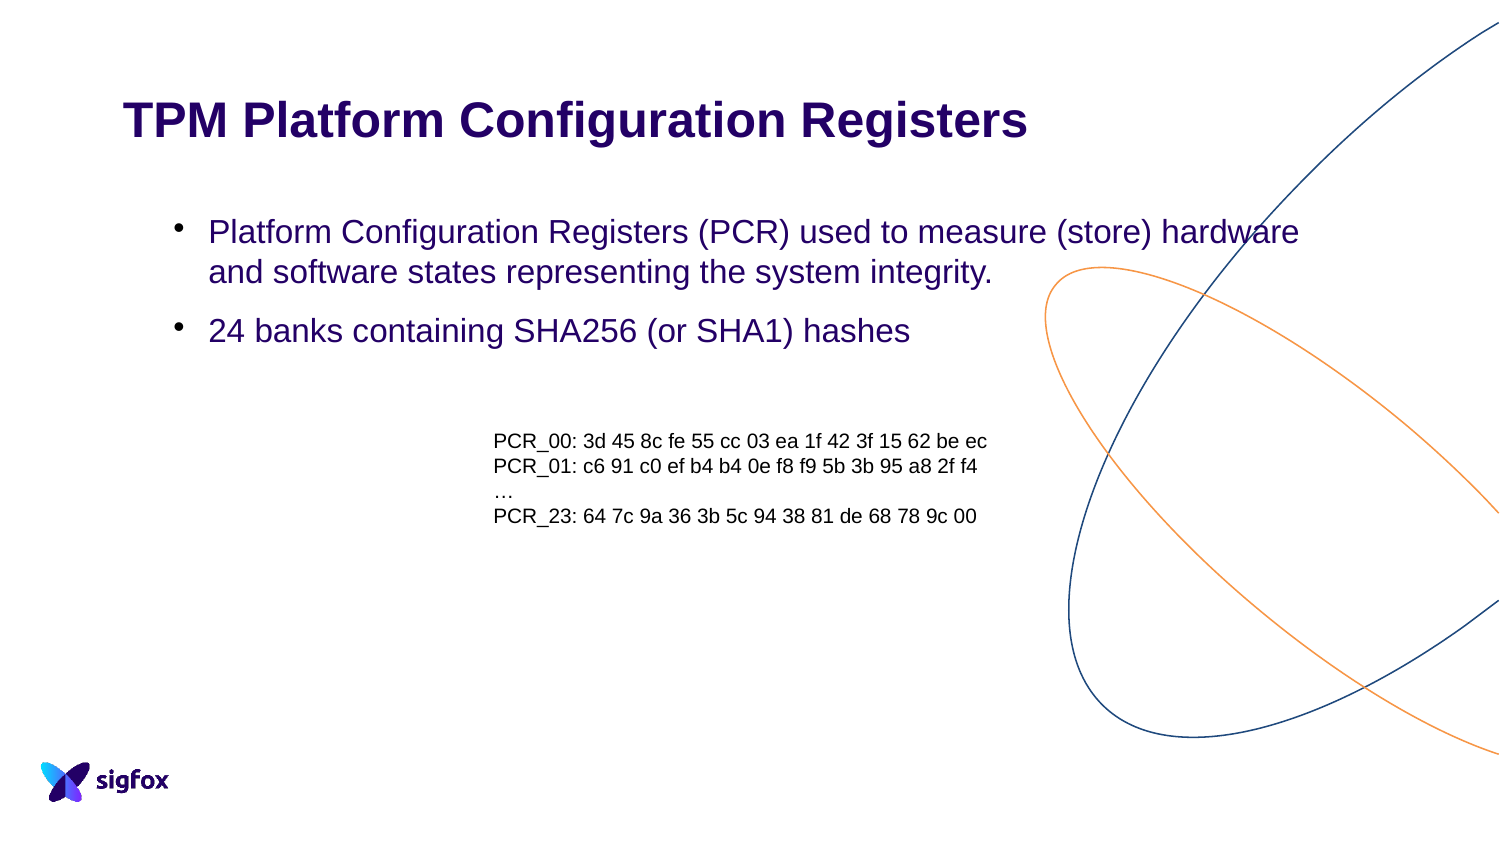

TPM Platform Configuration Registers
Platform Configuration Registers (PCR) used to measure (store) hardware and software states representing the system integrity.
24 banks containing SHA256 (or SHA1) hashes
PCR_00: 3d 45 8c fe 55 cc 03 ea 1f 42 3f 15 62 be ec
PCR_01: c6 91 c0 ef b4 b4 0e f8 f9 5b 3b 95 a8 2f f4
…
PCR_23: 64 7c 9a 36 3b 5c 94 38 81 de 68 78 9c 00